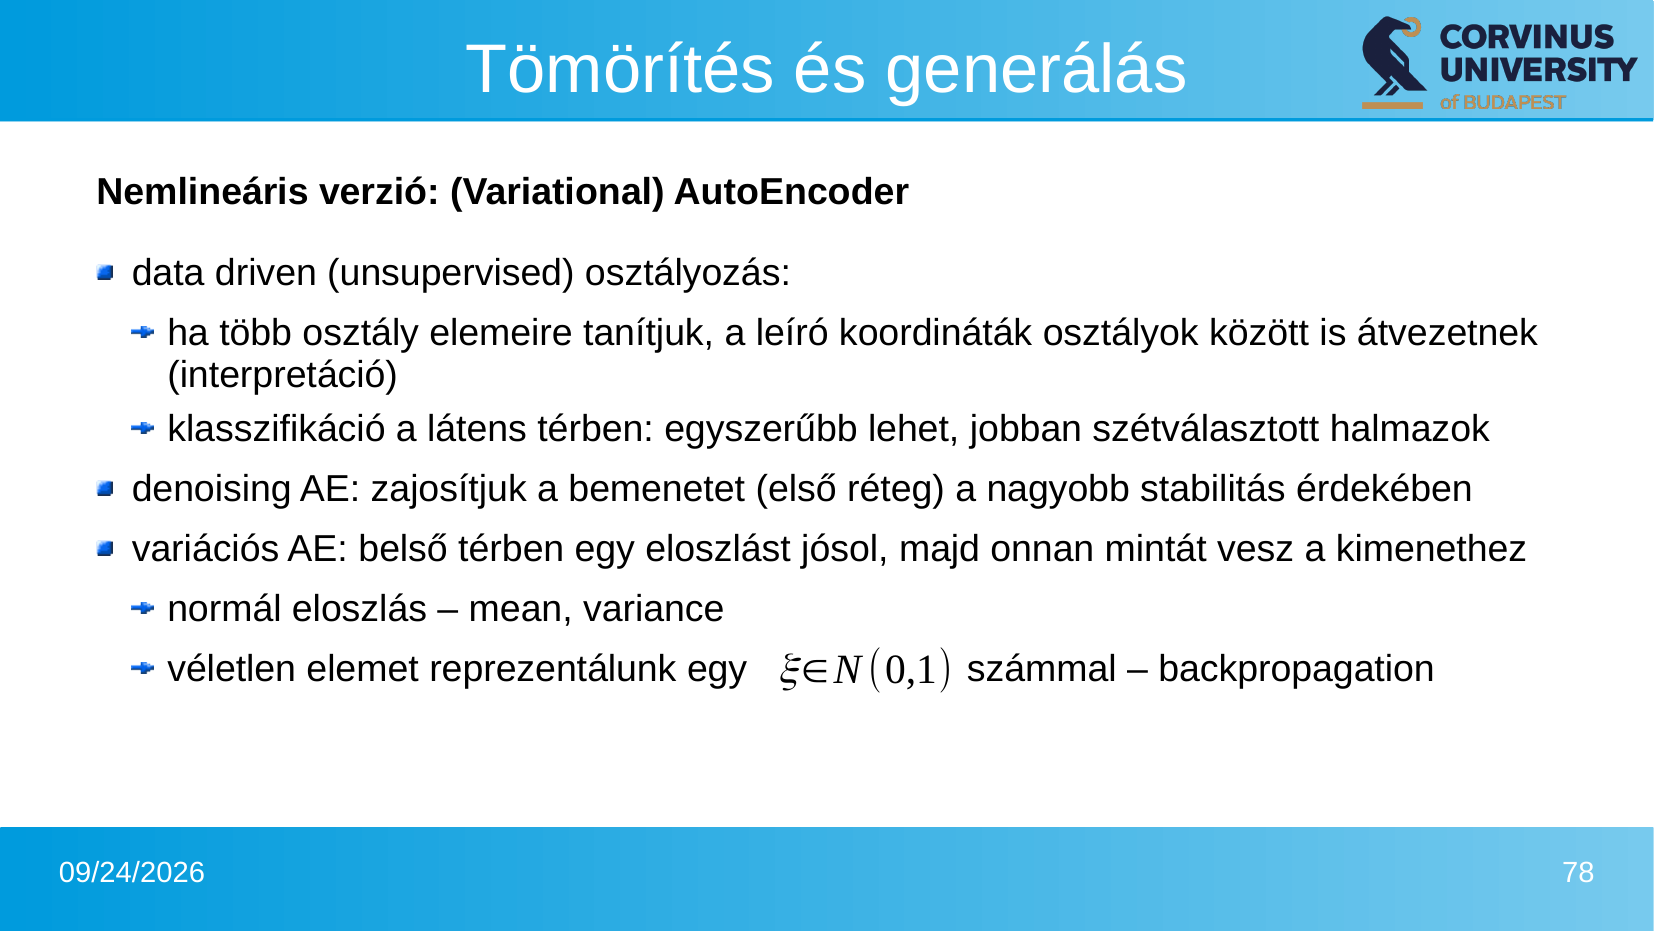

# Tömörítés és generálás
Nemlineáris verzió: (Variational) AutoEncoder
data driven (unsupervised) osztályozás:
ha több osztály elemeire tanítjuk, a leíró koordináták osztályok között is átvezetnek (interpretáció)
klasszifikáció a látens térben: egyszerűbb lehet, jobban szétválasztott halmazok
denoising AE: zajosítjuk a bemenetet (első réteg) a nagyobb stabilitás érdekében
variációs AE: belső térben egy eloszlást jósol, majd onnan mintát vesz a kimenethez
normál eloszlás – mean, variance
véletlen elemet reprezentálunk egy számmal – backpropagation
78